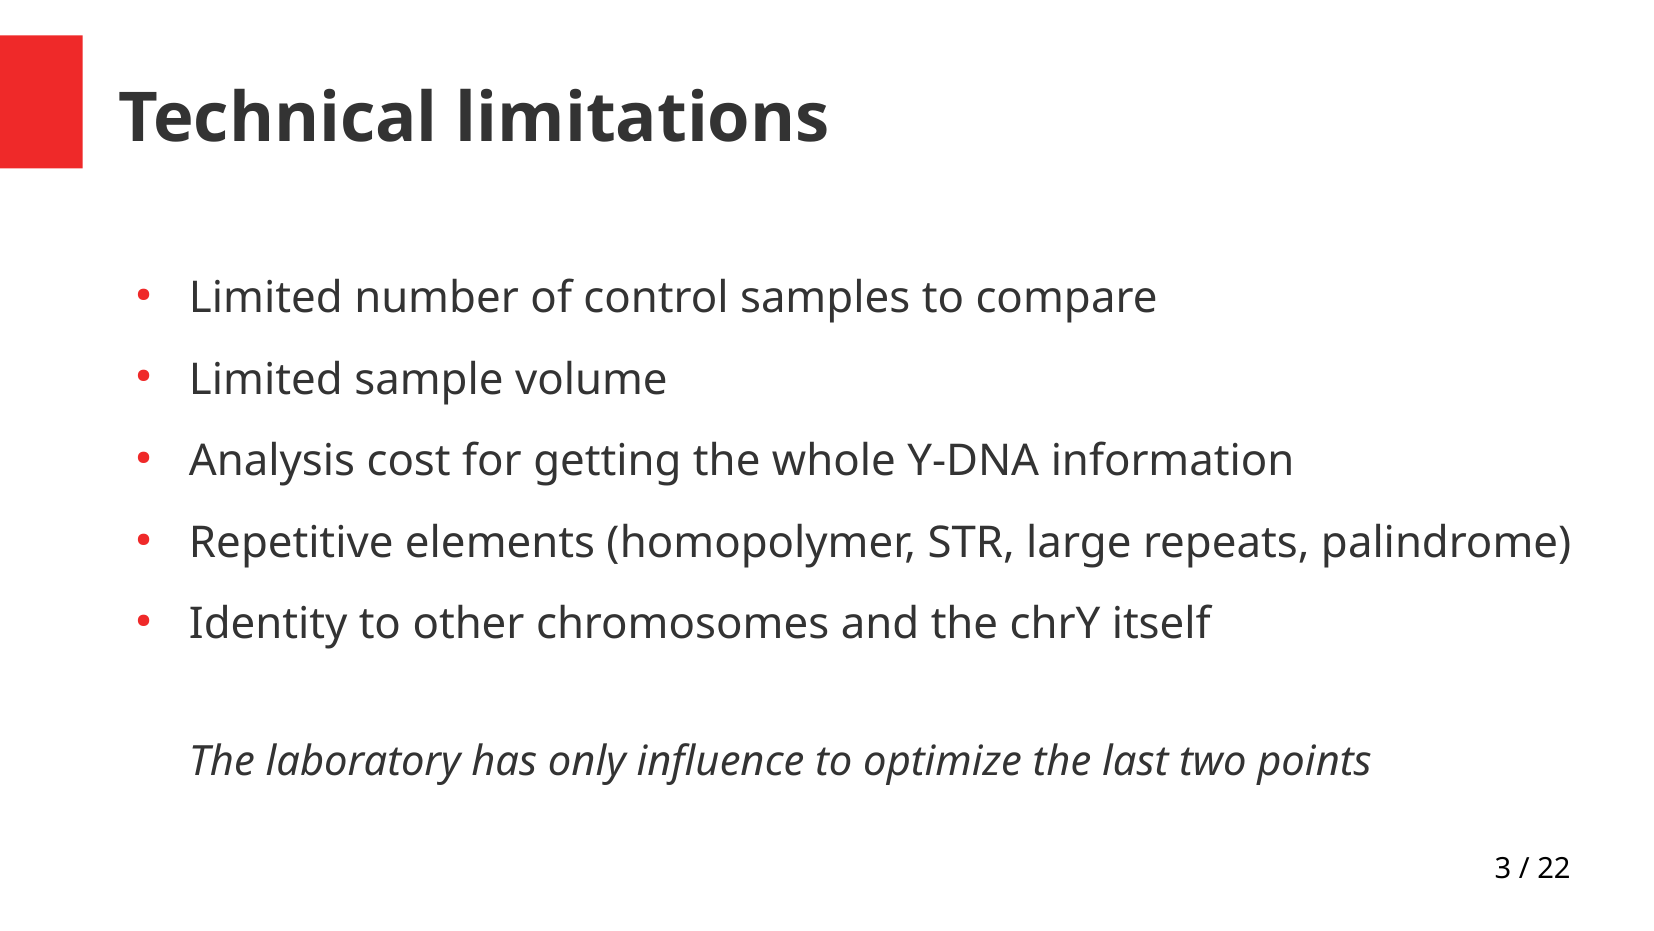

# Technical limitations
Limited number of control samples to compare
Limited sample volume
Analysis cost for getting the whole Y-DNA information
Repetitive elements (homopolymer, STR, large repeats, palindrome)
Identity to other chromosomes and the chrY itself
The laboratory has only influence to optimize the last two points
3